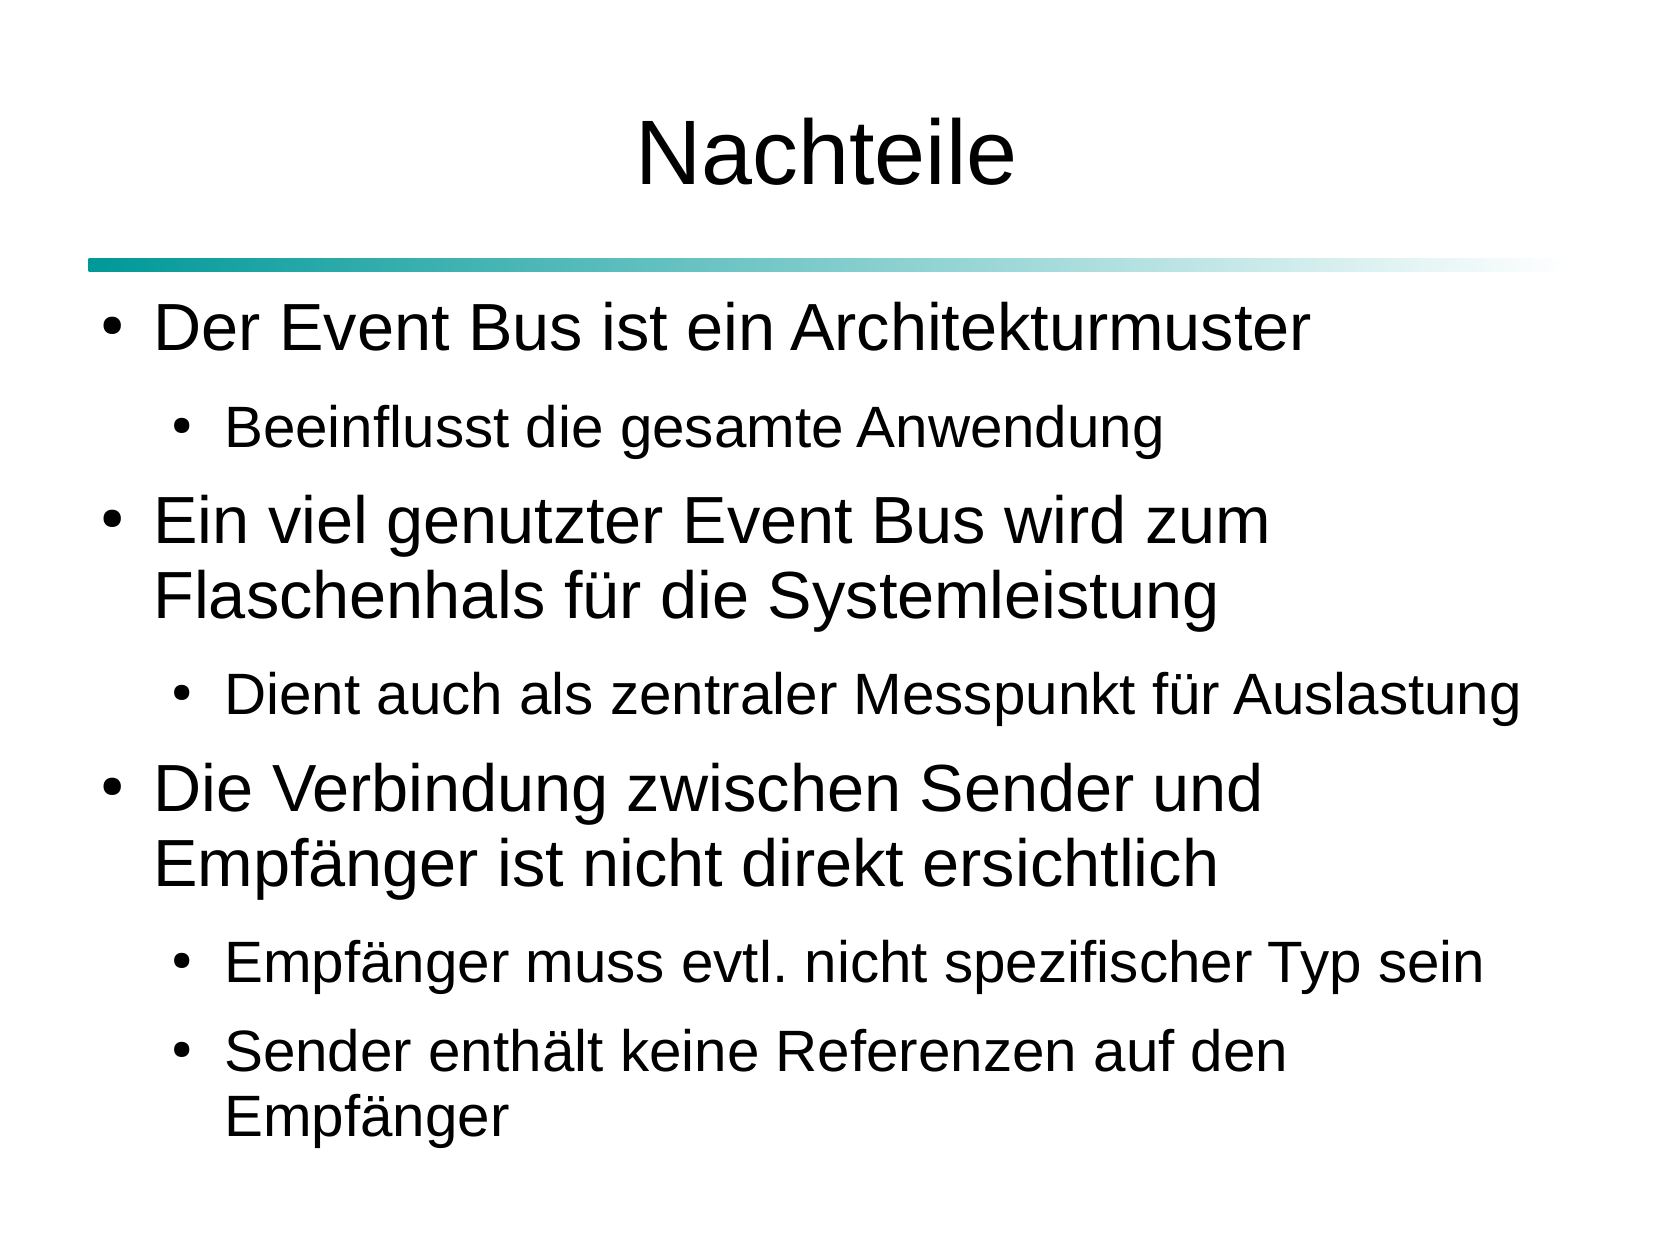

# Nachteile
Der Event Bus ist ein Architekturmuster
Beeinflusst die gesamte Anwendung
Ein viel genutzter Event Bus wird zum Flaschenhals für die Systemleistung
Dient auch als zentraler Messpunkt für Auslastung
Die Verbindung zwischen Sender und Empfänger ist nicht direkt ersichtlich
Empfänger muss evtl. nicht spezifischer Typ sein
Sender enthält keine Referenzen auf den Empfänger